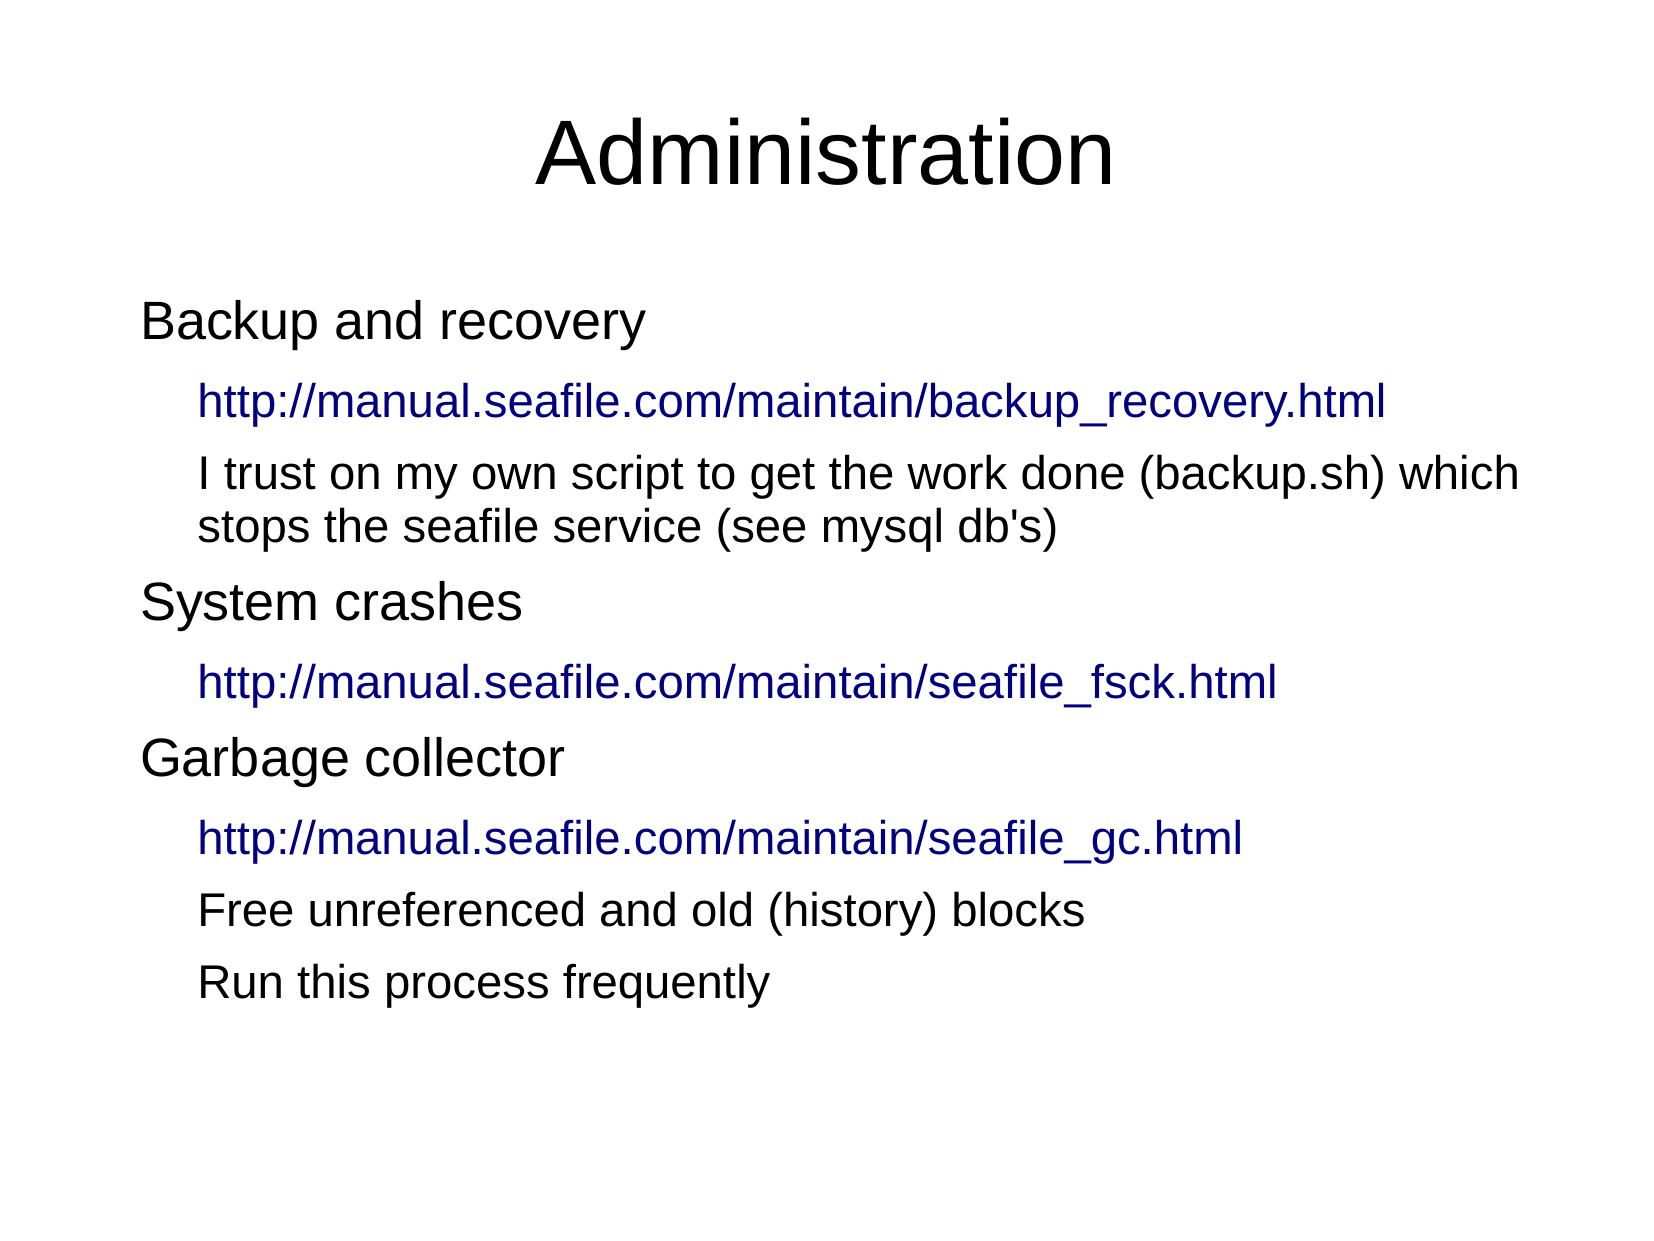

# Administration
Backup and recovery
http://manual.seafile.com/maintain/backup_recovery.html
I trust on my own script to get the work done (backup.sh) which stops the seafile service (see mysql db's)
System crashes
http://manual.seafile.com/maintain/seafile_fsck.html
Garbage collector
http://manual.seafile.com/maintain/seafile_gc.html
Free unreferenced and old (history) blocks
Run this process frequently